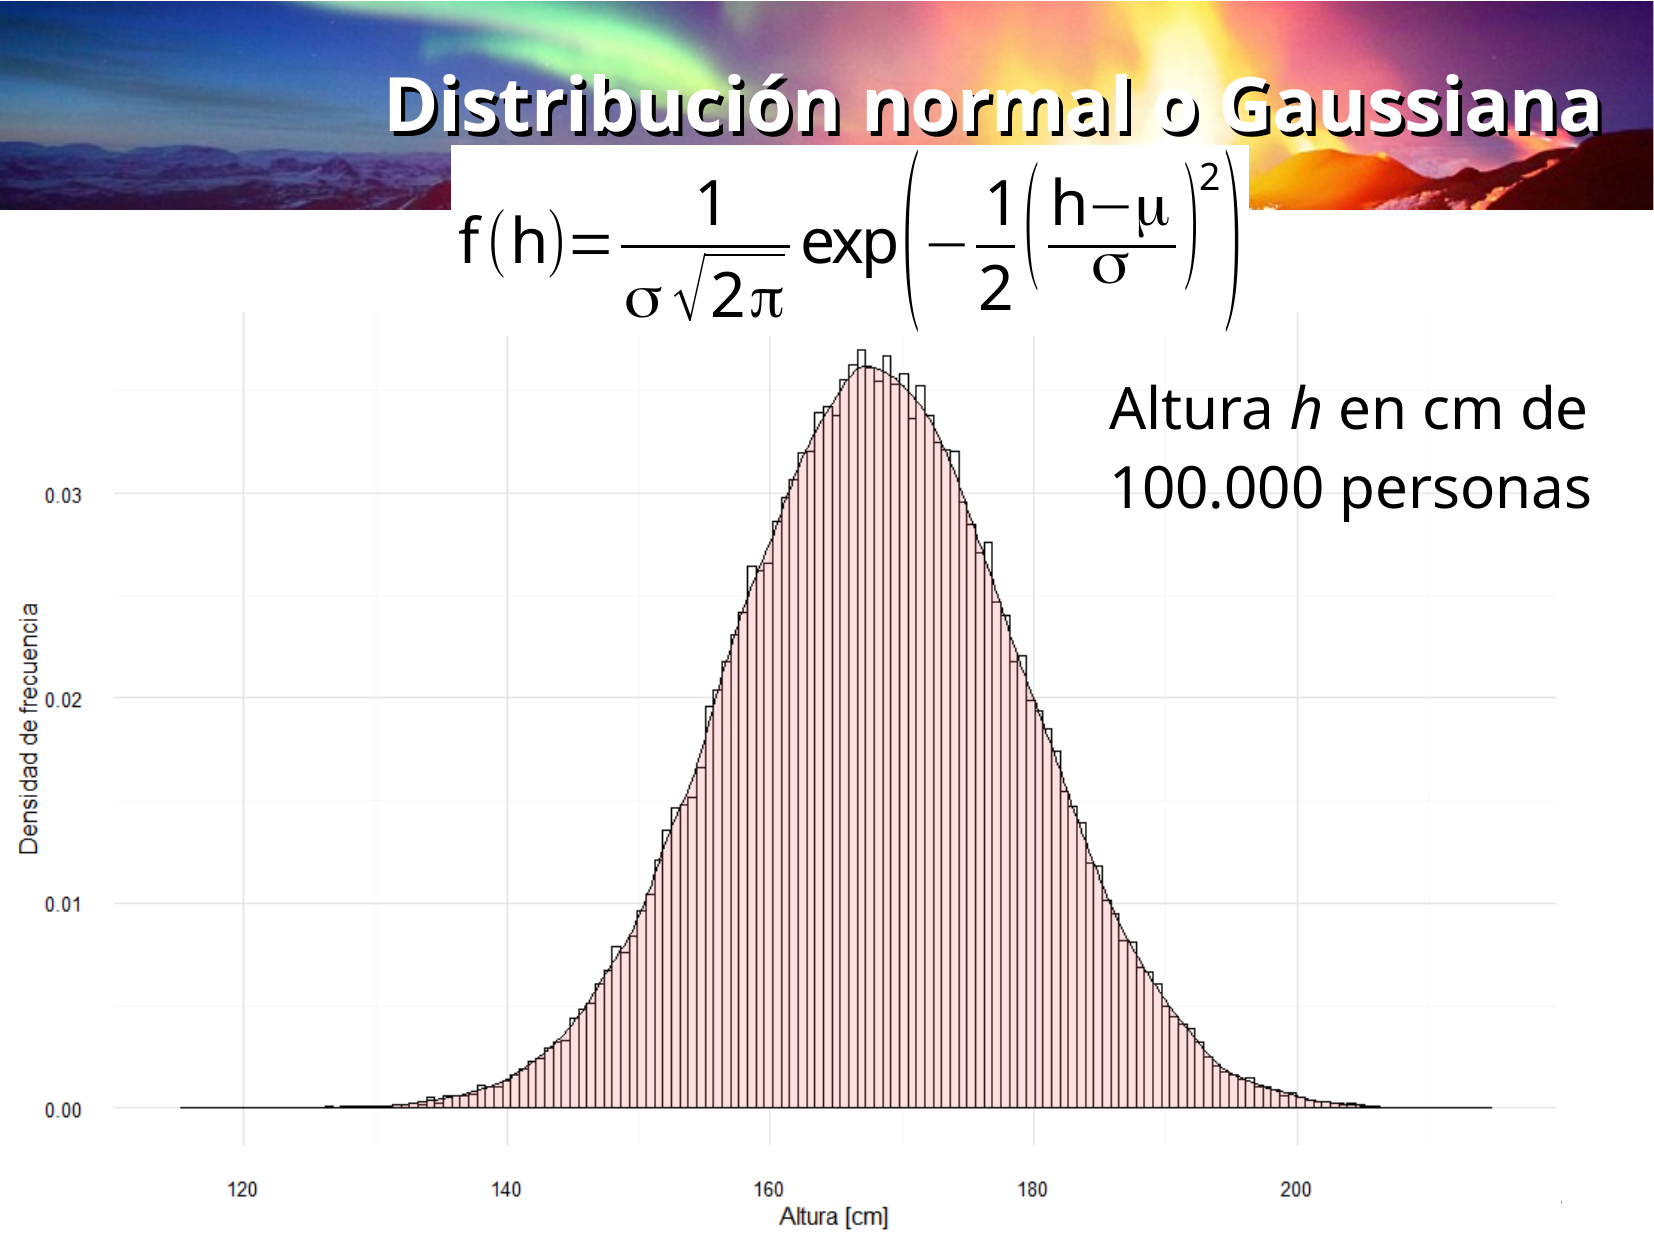

# Distribución normal o Gaussiana
Altura h en cm de 100.000 personas
Mar 19, 2020
H. Asorey - F3B 2020
6